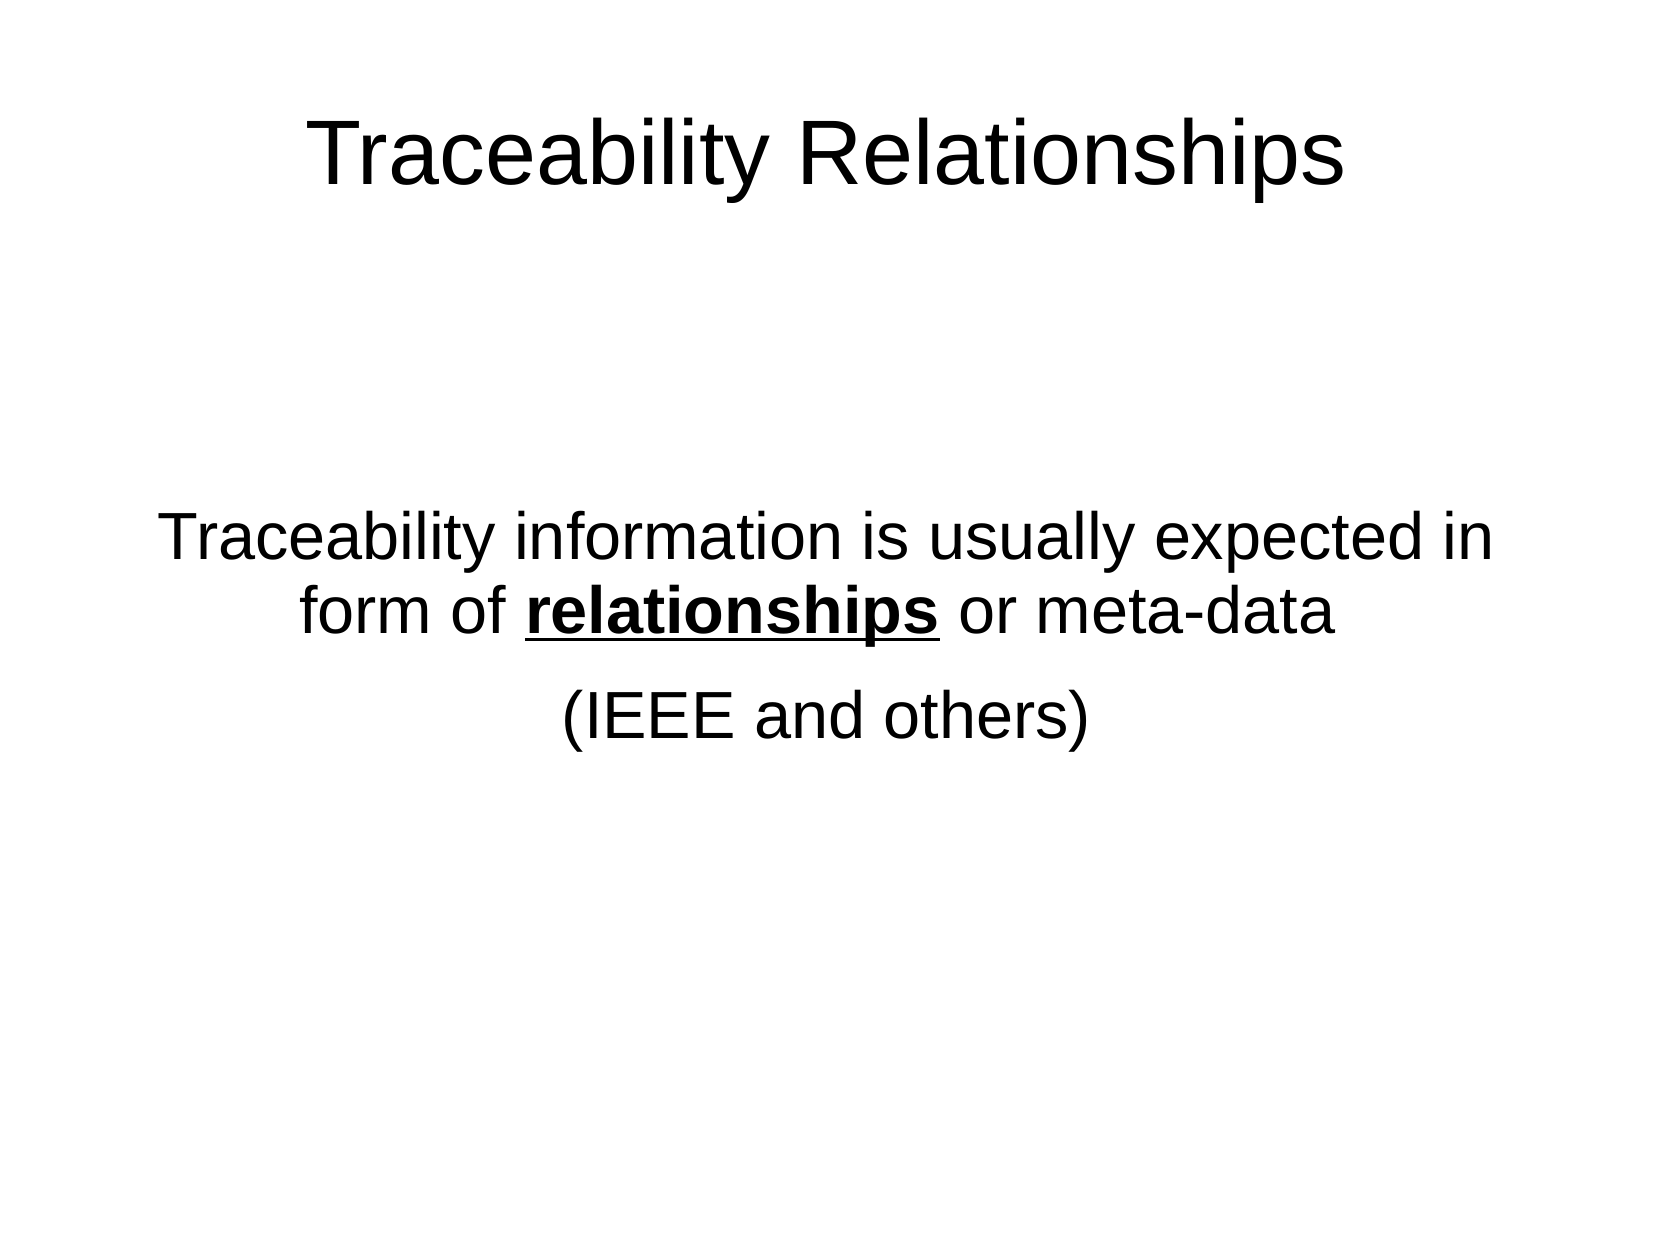

# Traceability Relationships
Traceability information is usually expected in form of relationships or meta-data
(IEEE and others)